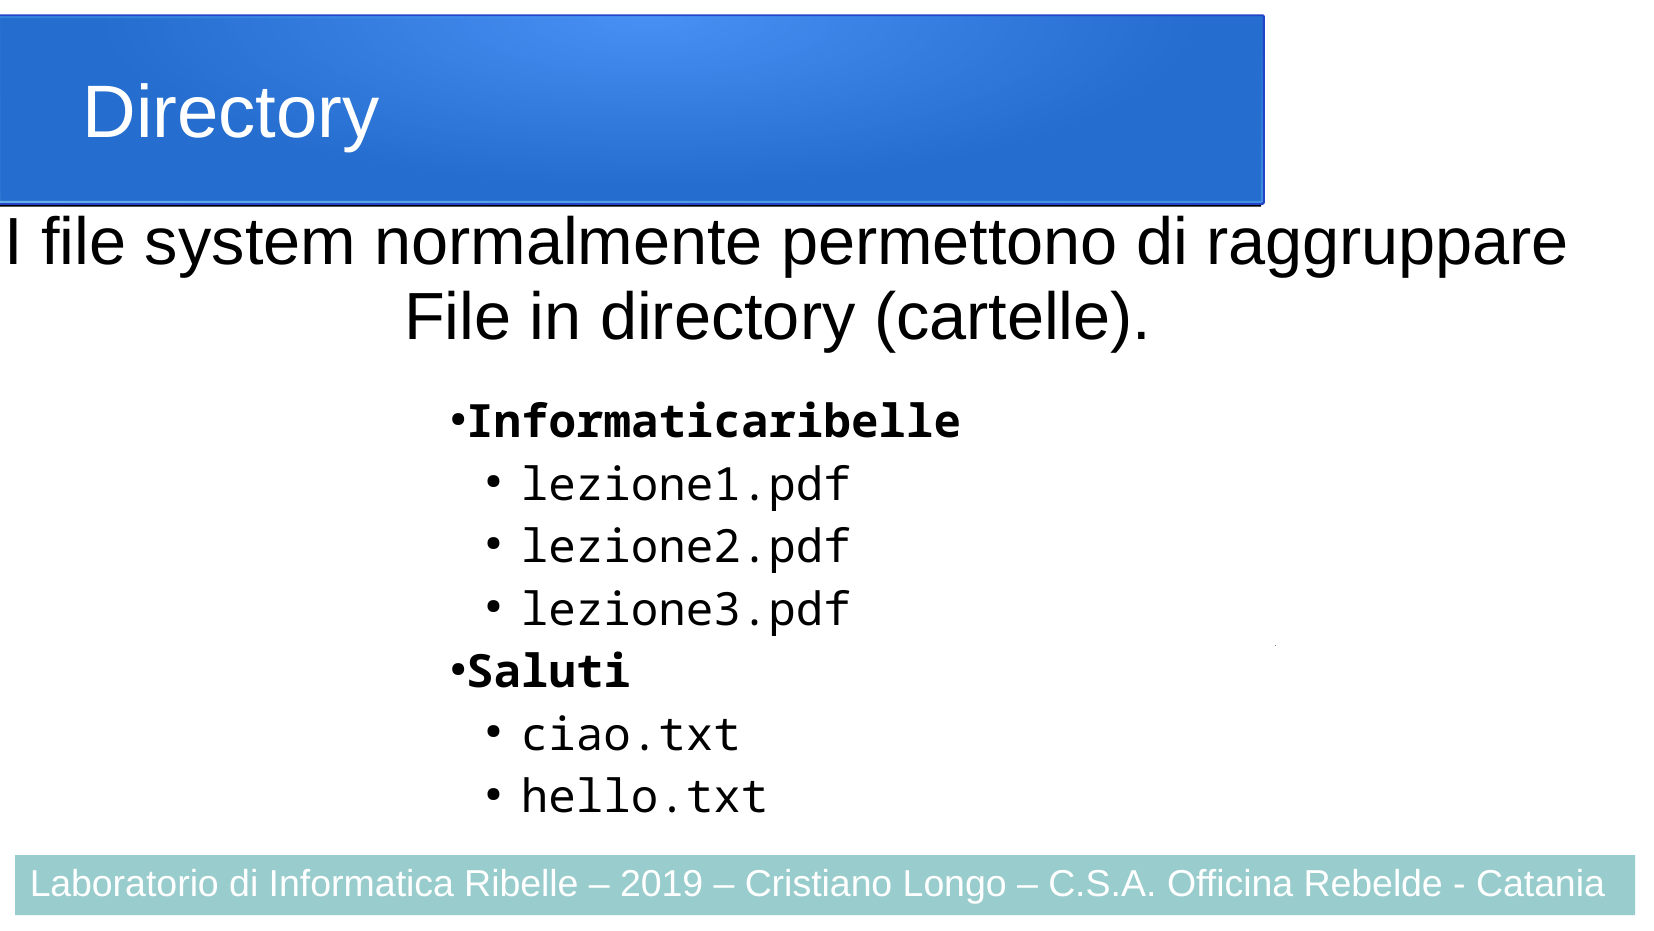

# Directory
I file system normalmente permettono di raggruppare
File in directory (cartelle).
Informaticaribelle
lezione1.pdf
lezione2.pdf
lezione3.pdf
Saluti
ciao.txt
hello.txt
Laboratorio di Informatica Ribelle – 2019 – Cristiano Longo – C.S.A. Officina Rebelde - Catania